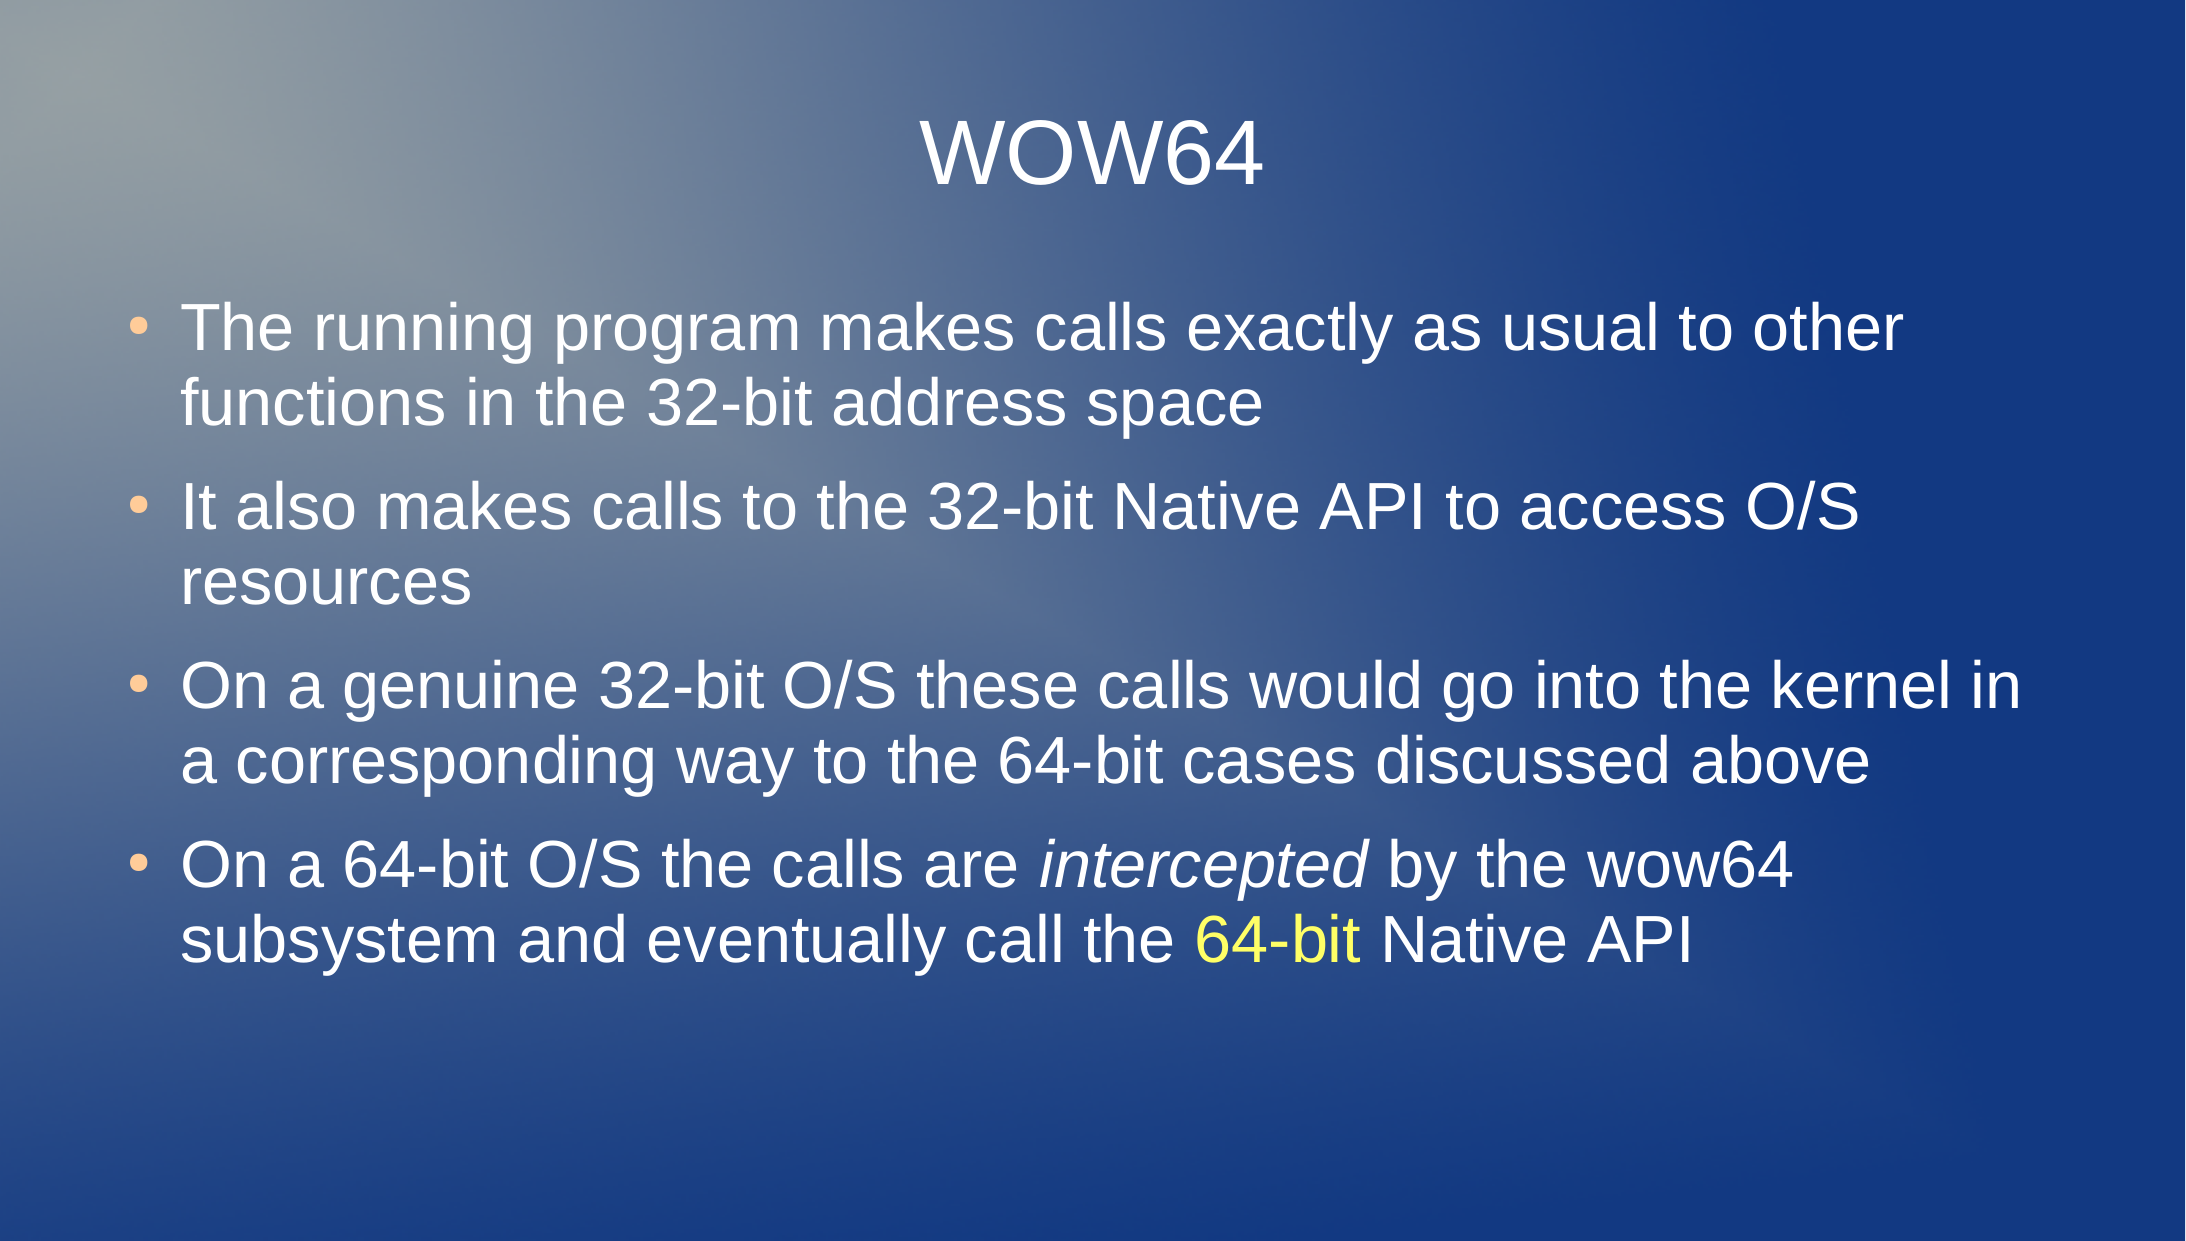

# WOW64
The running program makes calls exactly as usual to other functions in the 32-bit address space
It also makes calls to the 32-bit Native API to access O/S resources
On a genuine 32-bit O/S these calls would go into the kernel in a corresponding way to the 64-bit cases discussed above
On a 64-bit O/S the calls are intercepted by the wow64 subsystem and eventually call the 64-bit Native API